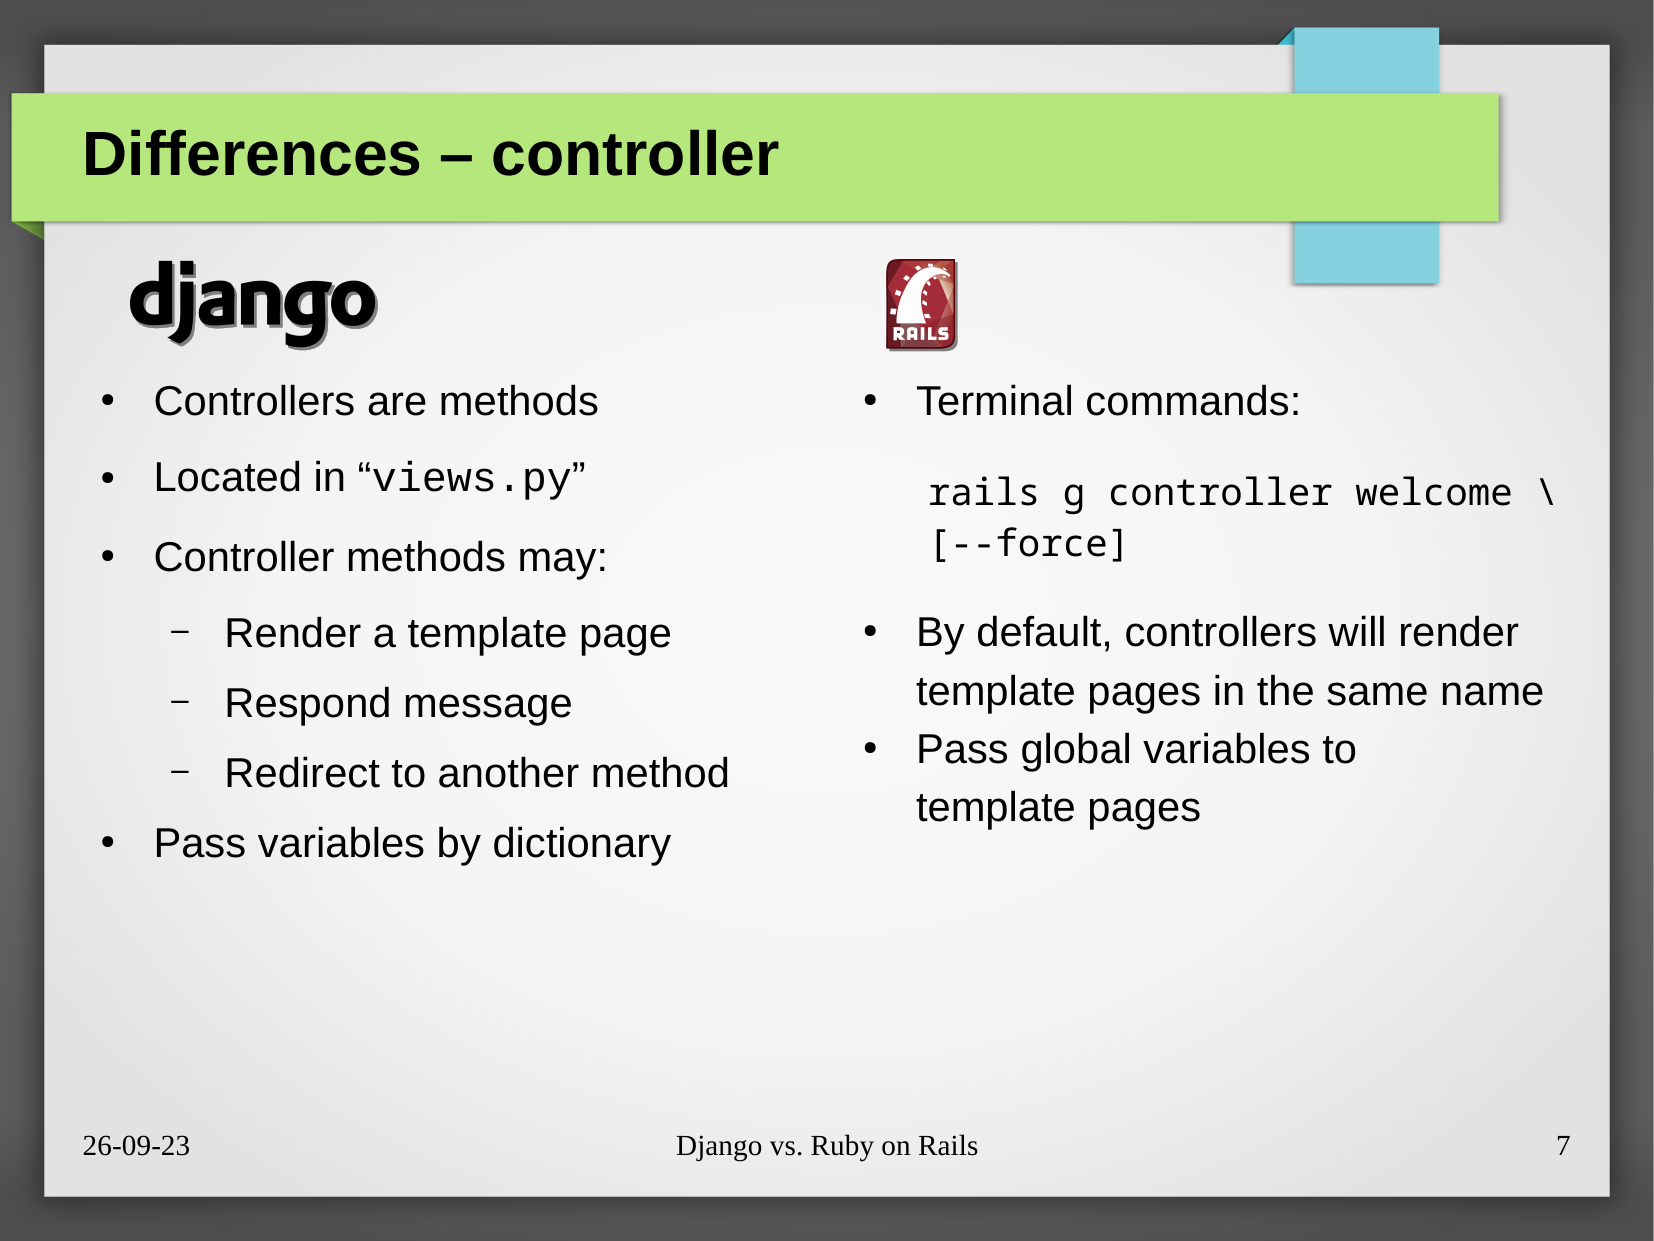

# Differences – controller
Controllers are methods
Located in “views.py”
Controller methods may:
Render a template page
Respond message
Redirect to another method
Pass variables by dictionary
Terminal commands:
rails g controller welcome \
[--force]
By default, controllers will render
template pages in the same name
Pass global variables to
template pages
Django vs. Ruby on Rails
7